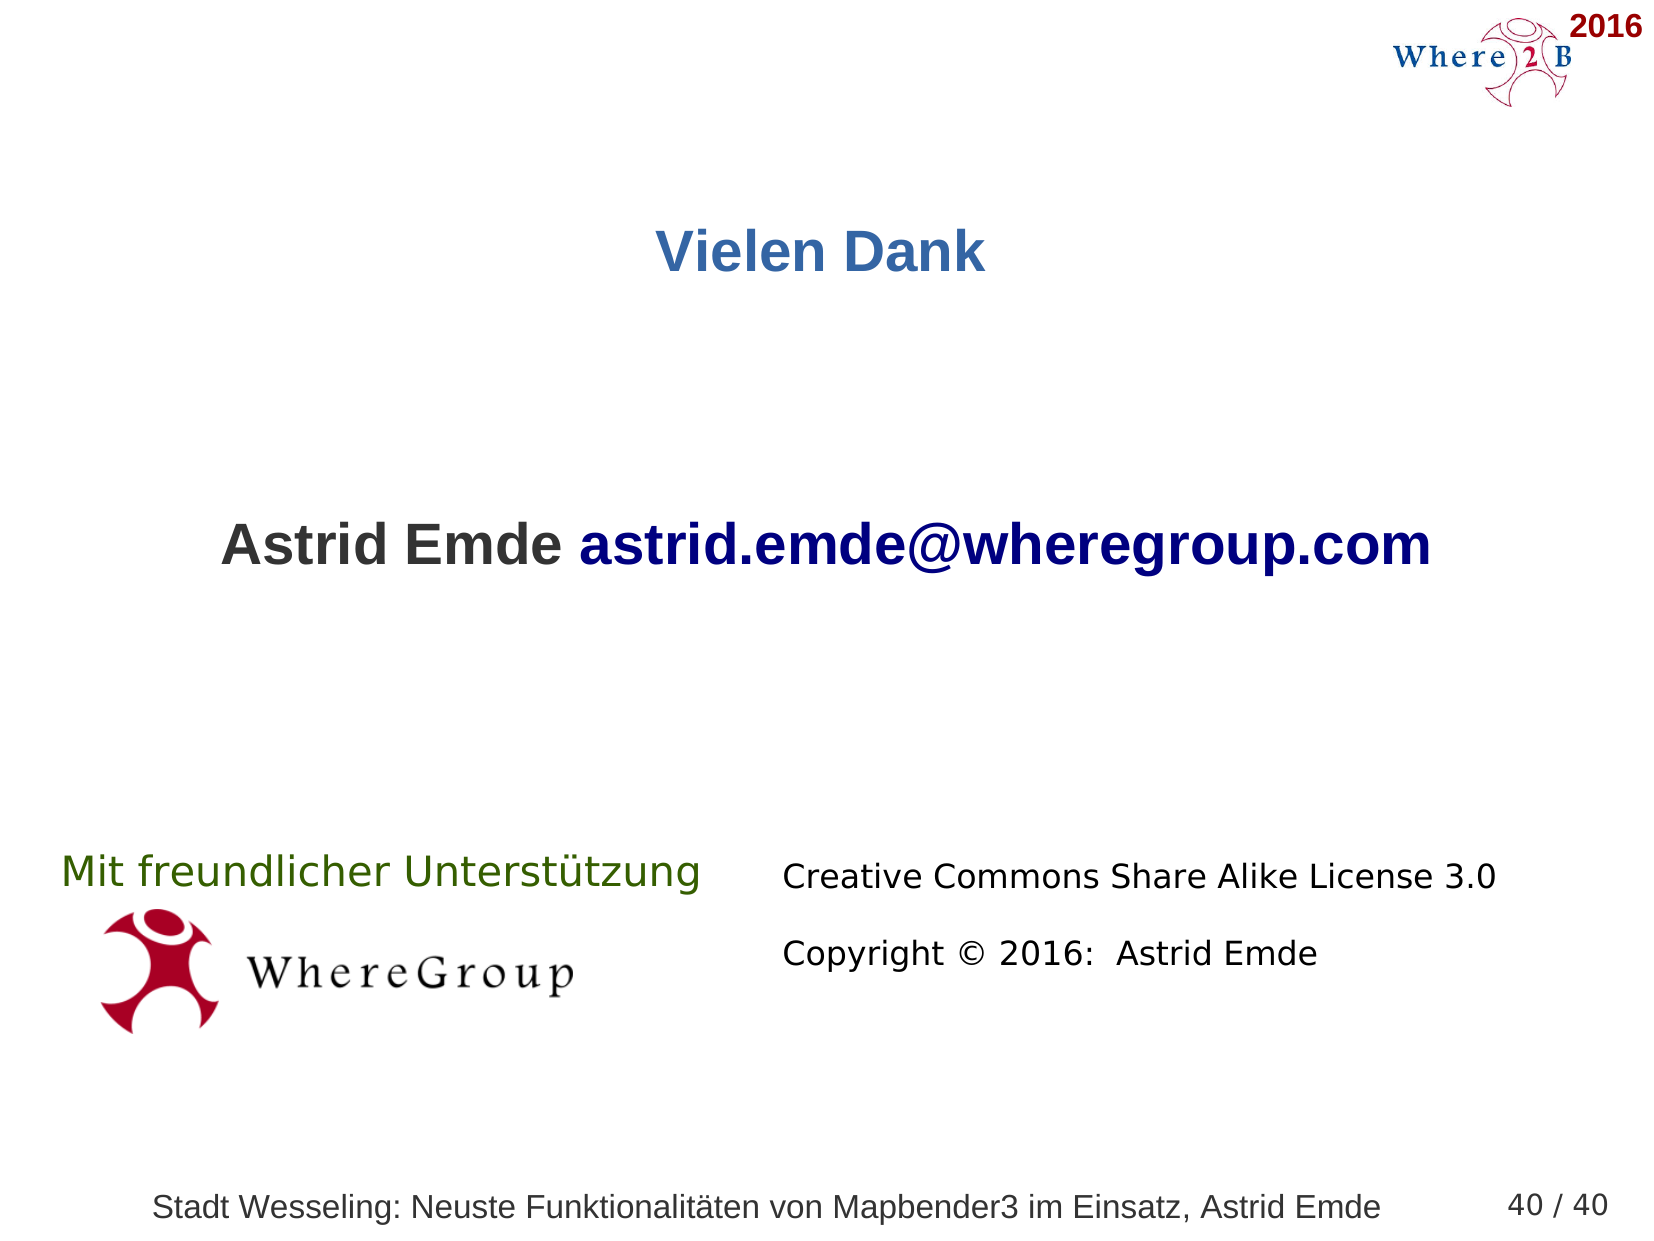

# Vielen Dank
Astrid Emde astrid.emde@wheregroup.com
Mit freundlicher Unterstützung
Creative Commons Share Alike License 3.0
Copyright © 2016: Astrid Emde